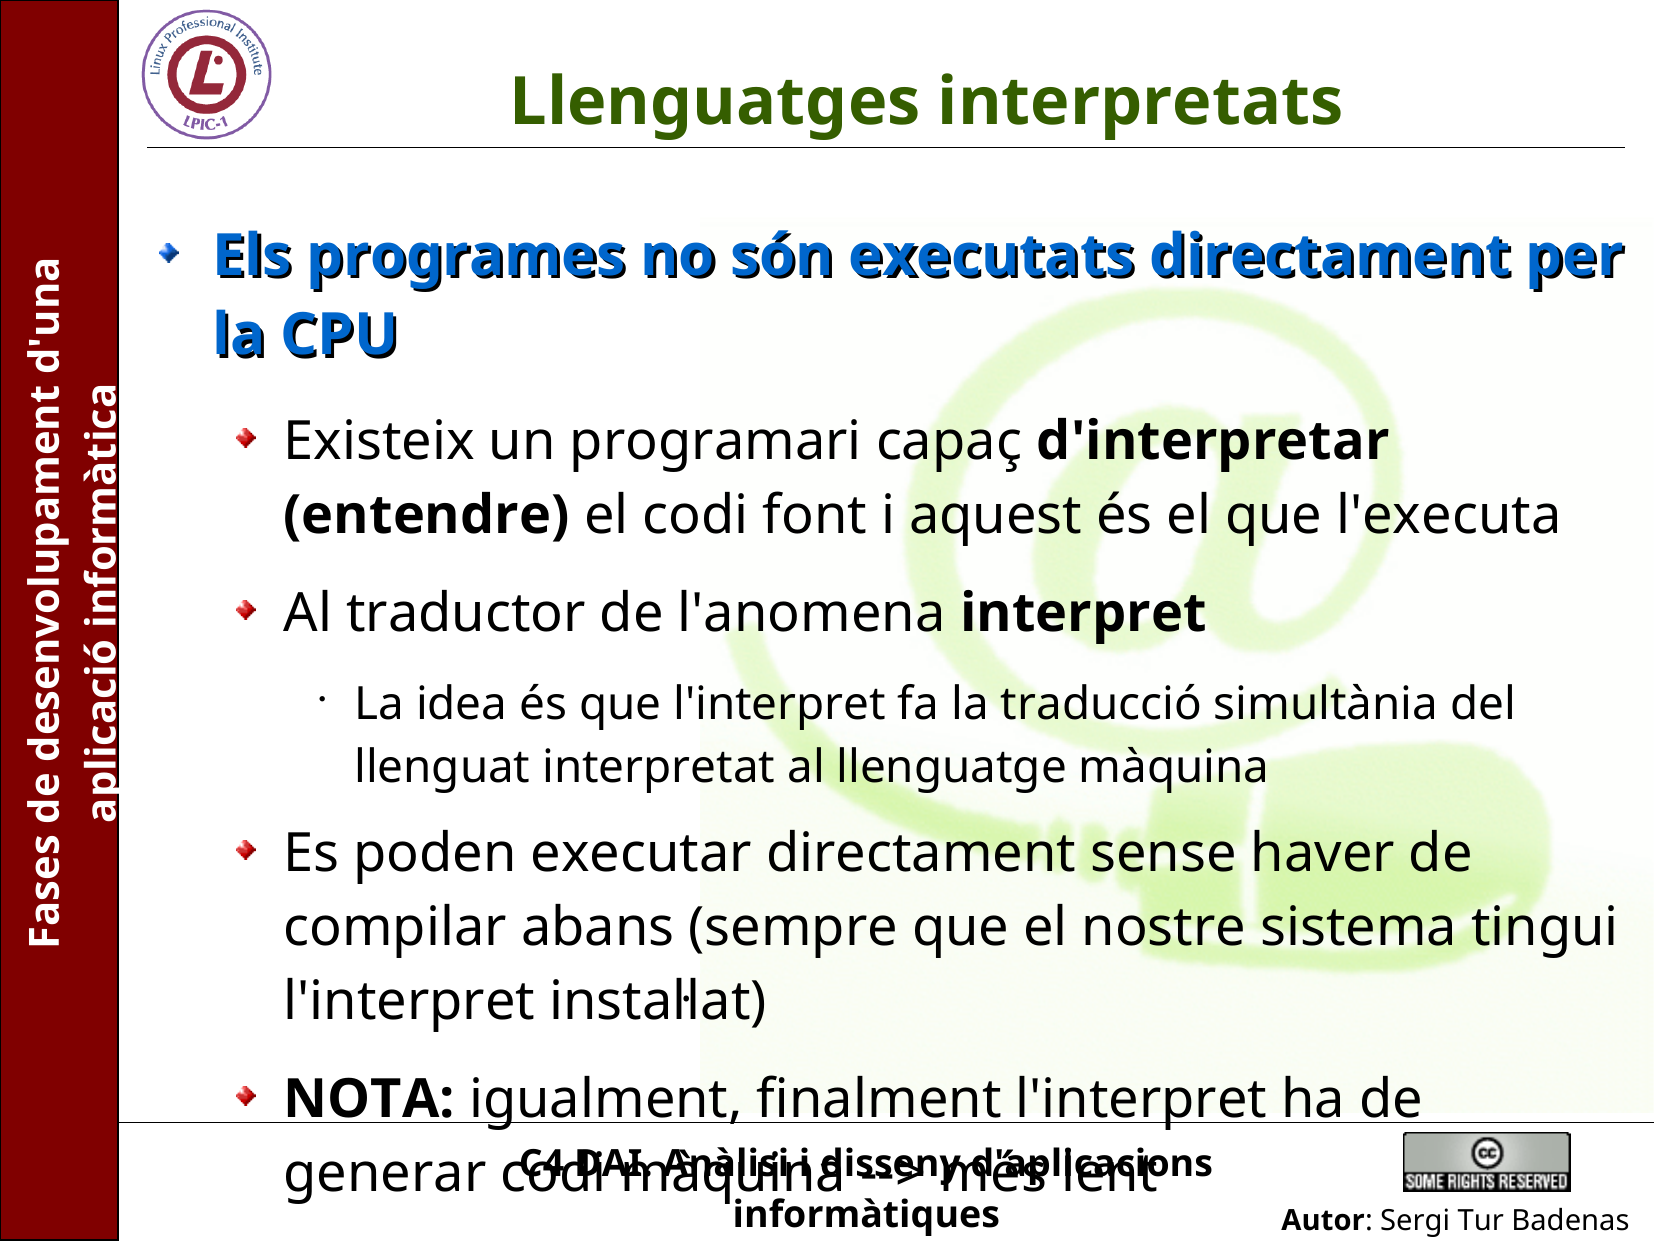

# Llenguatges interpretats
Els programes no són executats directament per la CPU
Existeix un programari capaç d'interpretar (entendre) el codi font i aquest és el que l'executa
Al traductor de l'anomena interpret
La idea és que l'interpret fa la traducció simultània del llenguat interpretat al llenguatge màquina
Es poden executar directament sense haver de compilar abans (sempre que el nostre sistema tingui l'interpret instal·lat)
NOTA: igualment, finalment l'interpret ha de generar codi màquina --> més lent